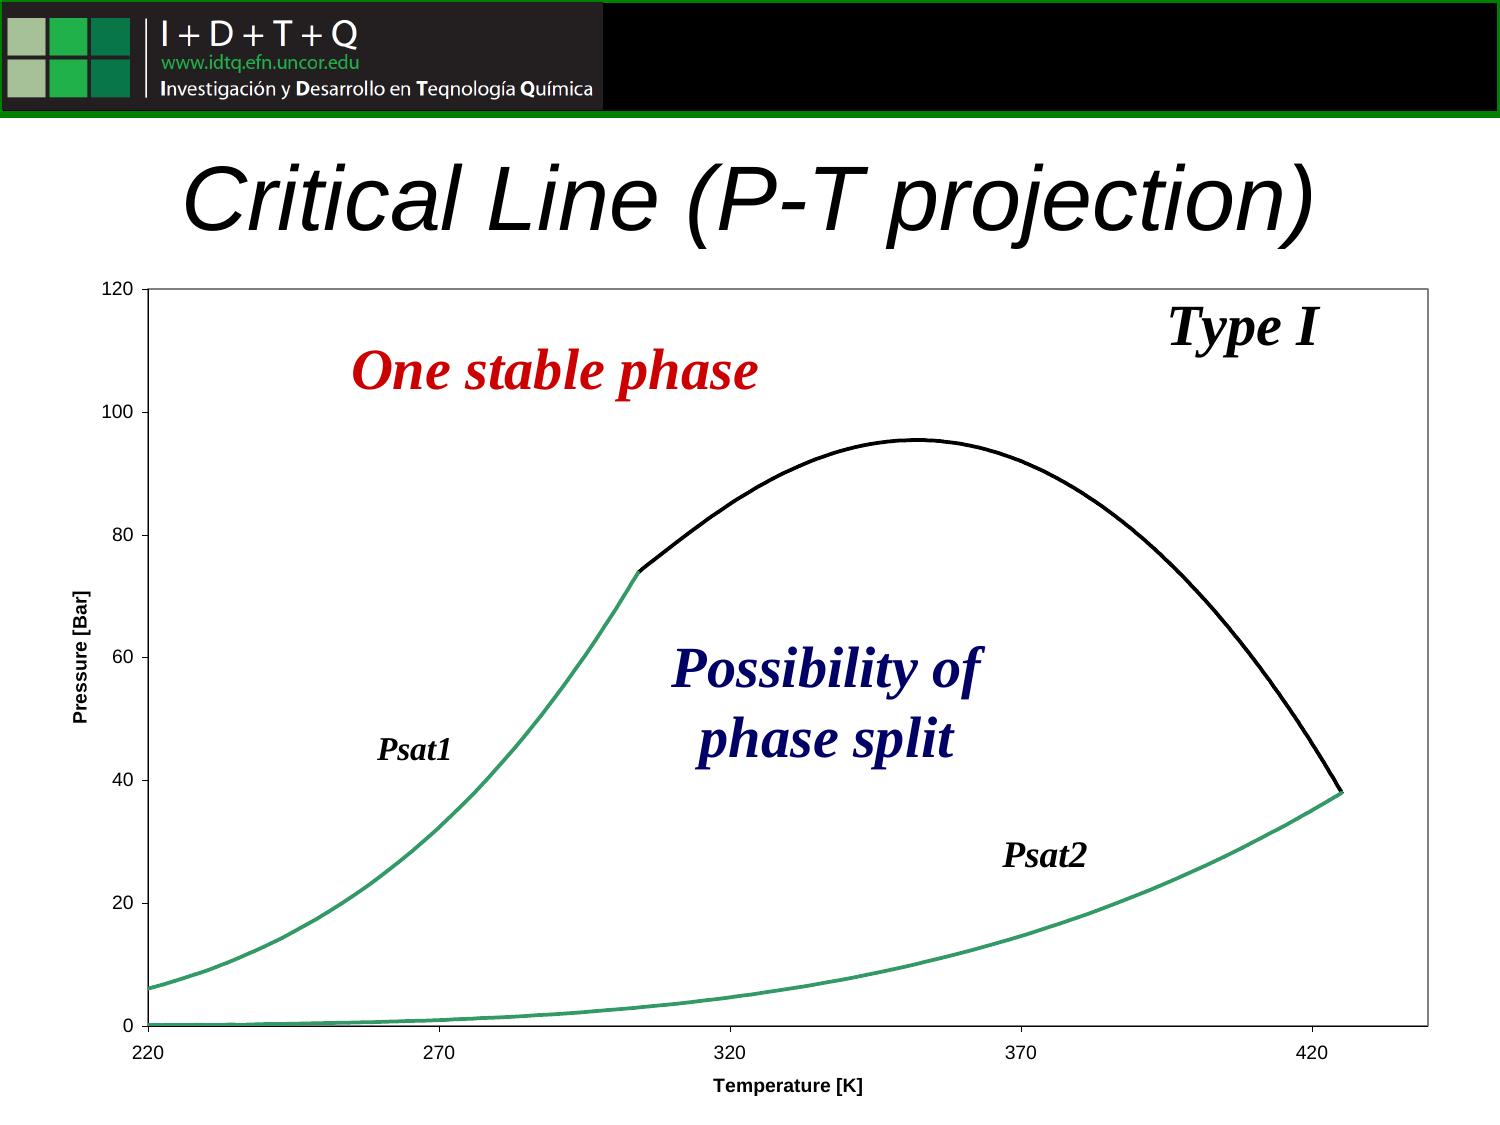

# Critical Line (P-T projection)
Type I
One stable phase
Possibility of phase split
Psat1
Psat2